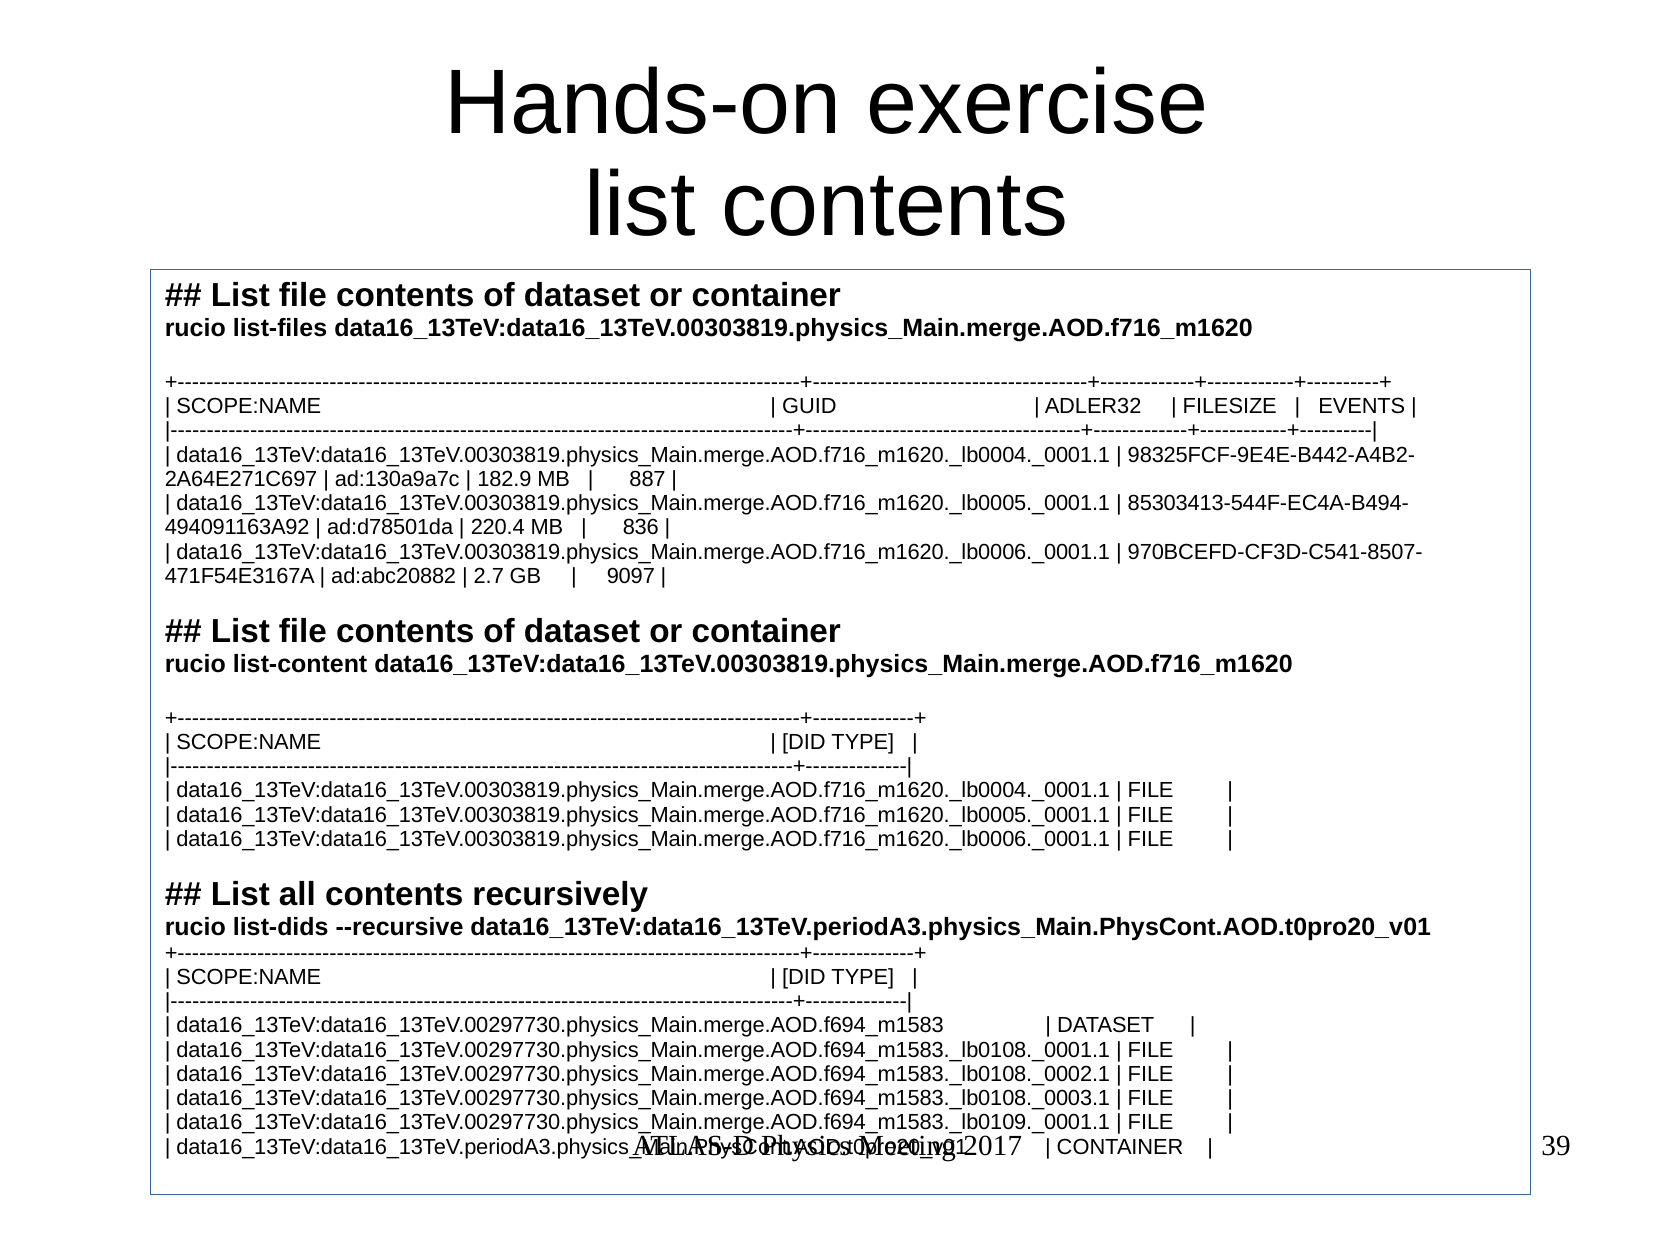

# Hands-on exercise list contents
## List file contents of dataset or container
rucio list-files data16_13TeV:data16_13TeV.00303819.physics_Main.merge.AOD.f716_m1620
+--------------------------------------------------------------------------------------+--------------------------------------+-------------+------------+----------+
| SCOPE:NAME | GUID | ADLER32 | FILESIZE | EVENTS |
|--------------------------------------------------------------------------------------+--------------------------------------+-------------+------------+----------|
| data16_13TeV:data16_13TeV.00303819.physics_Main.merge.AOD.f716_m1620._lb0004._0001.1 | 98325FCF-9E4E-B442-A4B2-2A64E271C697 | ad:130a9a7c | 182.9 MB | 887 |
| data16_13TeV:data16_13TeV.00303819.physics_Main.merge.AOD.f716_m1620._lb0005._0001.1 | 85303413-544F-EC4A-B494-494091163A92 | ad:d78501da | 220.4 MB | 836 |
| data16_13TeV:data16_13TeV.00303819.physics_Main.merge.AOD.f716_m1620._lb0006._0001.1 | 970BCEFD-CF3D-C541-8507-471F54E3167A | ad:abc20882 | 2.7 GB | 9097 |
## List file contents of dataset or container
rucio list-content data16_13TeV:data16_13TeV.00303819.physics_Main.merge.AOD.f716_m1620
+--------------------------------------------------------------------------------------+--------------+
| SCOPE:NAME | [DID TYPE] |
|--------------------------------------------------------------------------------------+--------------|
| data16_13TeV:data16_13TeV.00303819.physics_Main.merge.AOD.f716_m1620._lb0004._0001.1 | FILE |
| data16_13TeV:data16_13TeV.00303819.physics_Main.merge.AOD.f716_m1620._lb0005._0001.1 | FILE |
| data16_13TeV:data16_13TeV.00303819.physics_Main.merge.AOD.f716_m1620._lb0006._0001.1 | FILE |
## List all contents recursively
rucio list-dids --recursive data16_13TeV:data16_13TeV.periodA3.physics_Main.PhysCont.AOD.t0pro20_v01
+--------------------------------------------------------------------------------------+--------------+
| SCOPE:NAME | [DID TYPE] |
|--------------------------------------------------------------------------------------+--------------|
| data16_13TeV:data16_13TeV.00297730.physics_Main.merge.AOD.f694_m1583 | DATASET |
| data16_13TeV:data16_13TeV.00297730.physics_Main.merge.AOD.f694_m1583._lb0108._0001.1 | FILE |
| data16_13TeV:data16_13TeV.00297730.physics_Main.merge.AOD.f694_m1583._lb0108._0002.1 | FILE |
| data16_13TeV:data16_13TeV.00297730.physics_Main.merge.AOD.f694_m1583._lb0108._0003.1 | FILE |
| data16_13TeV:data16_13TeV.00297730.physics_Main.merge.AOD.f694_m1583._lb0109._0001.1 | FILE |
| data16_13TeV:data16_13TeV.periodA3.physics_Main.PhysCont.AOD.t0pro20_v01 | CONTAINER |
ATLAS-D Physics Meeting 2017
39